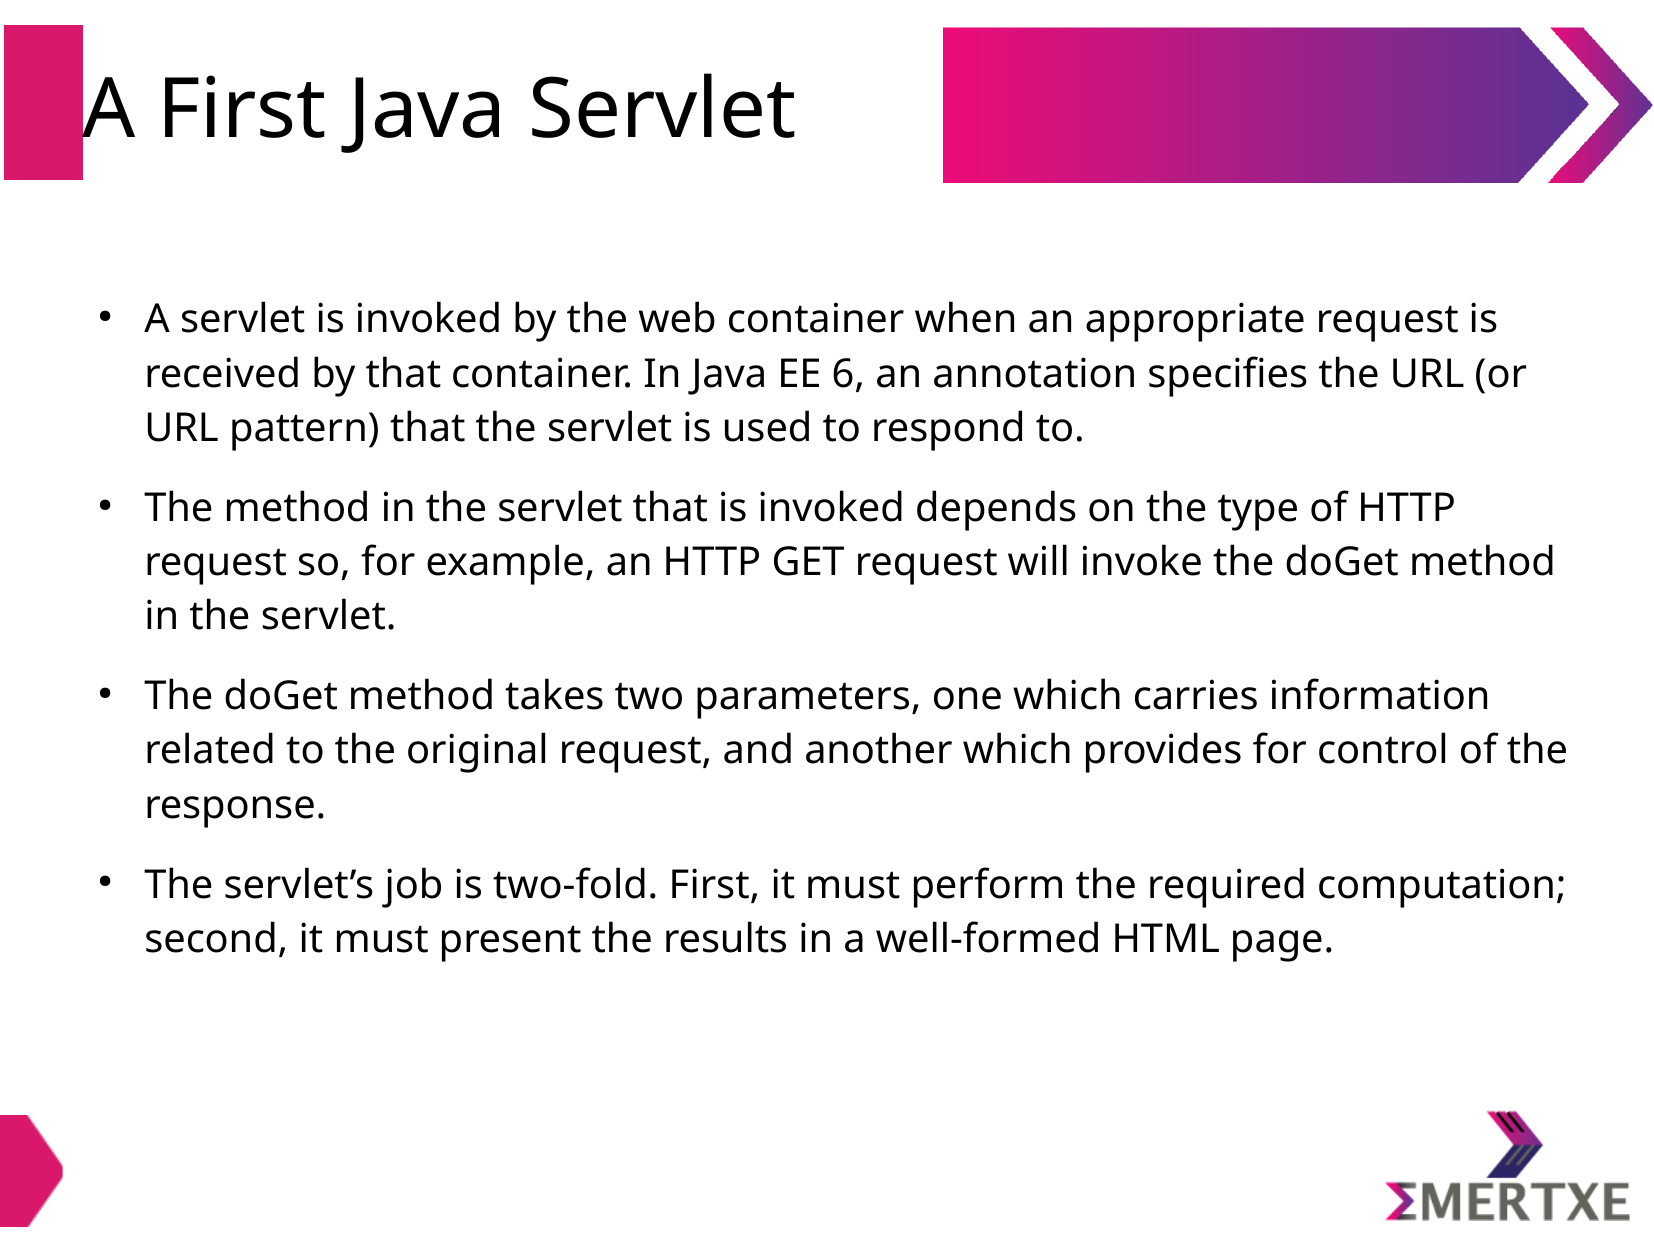

# A First Java Servlet
A servlet is invoked by the web container when an appropriate request is received by that container. In Java EE 6, an annotation specifies the URL (or URL pattern) that the servlet is used to respond to.
The method in the servlet that is invoked depends on the type of HTTP request so, for example, an HTTP GET request will invoke the doGet method in the servlet.
The doGet method takes two parameters, one which carries information related to the original request, and another which provides for control of the response.
The servlet’s job is two-fold. First, it must perform the required computation; second, it must present the results in a well-formed HTML page.